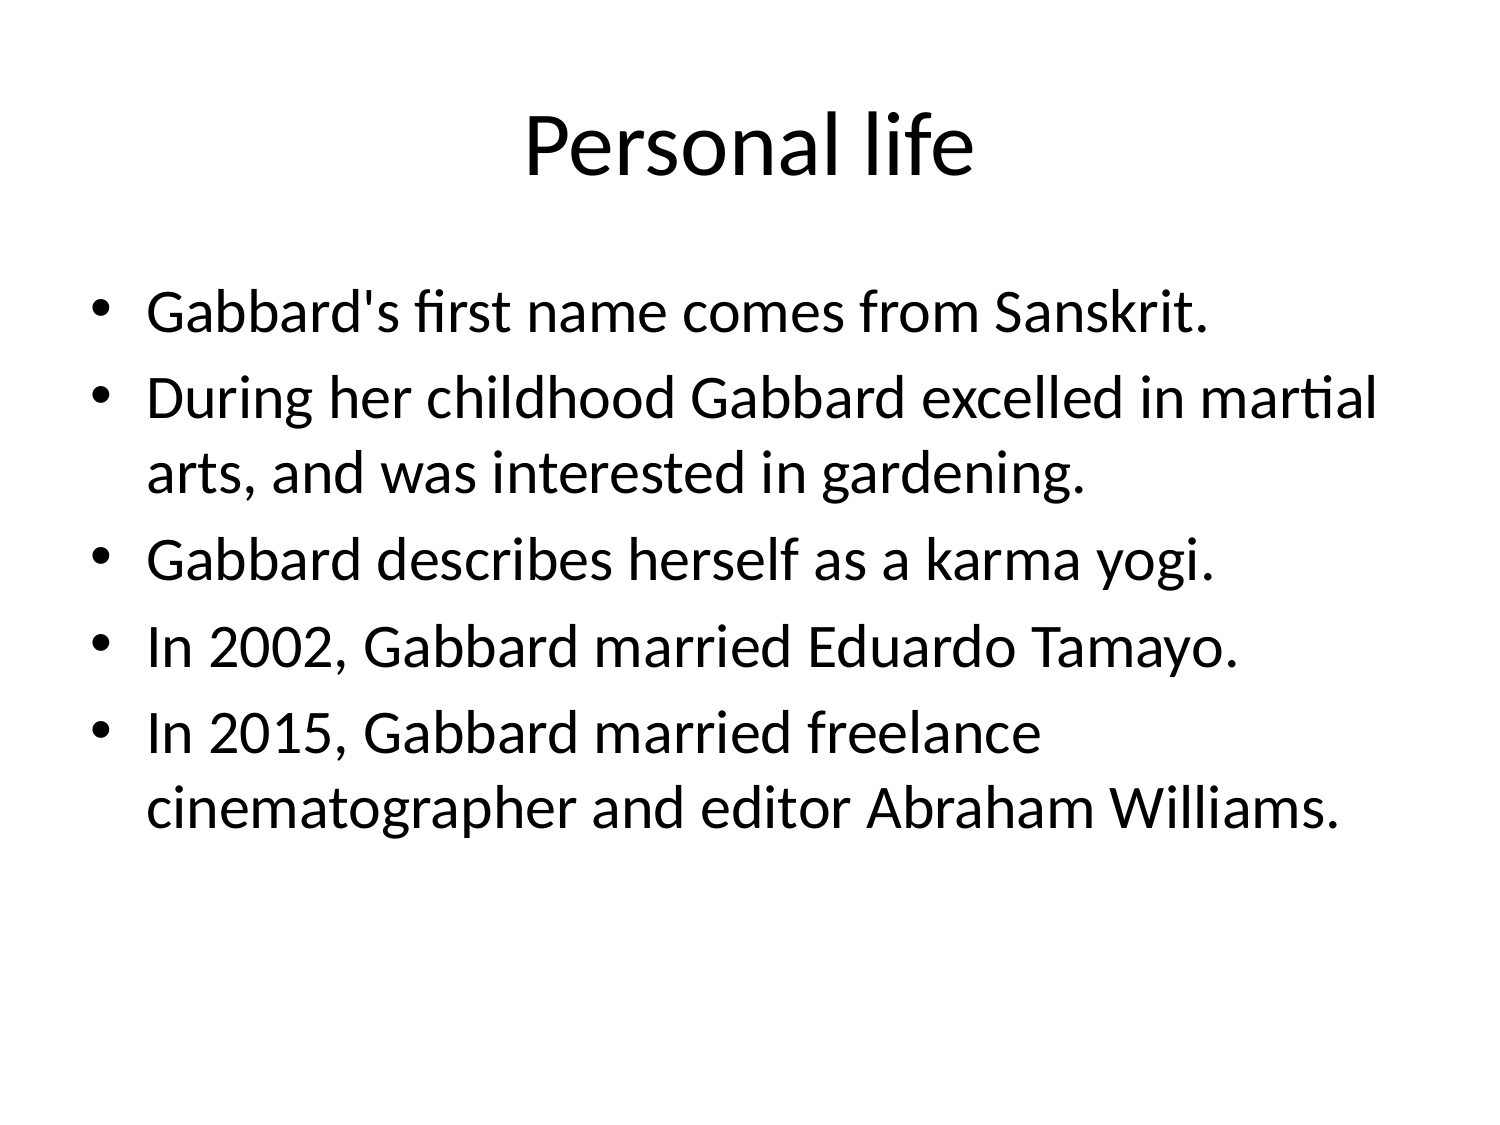

# Personal life
Gabbard's first name comes from Sanskrit.
During her childhood Gabbard excelled in martial arts, and was interested in gardening.
Gabbard describes herself as a karma yogi.
In 2002, Gabbard married Eduardo Tamayo.
In 2015, Gabbard married freelance cinematographer and editor Abraham Williams.